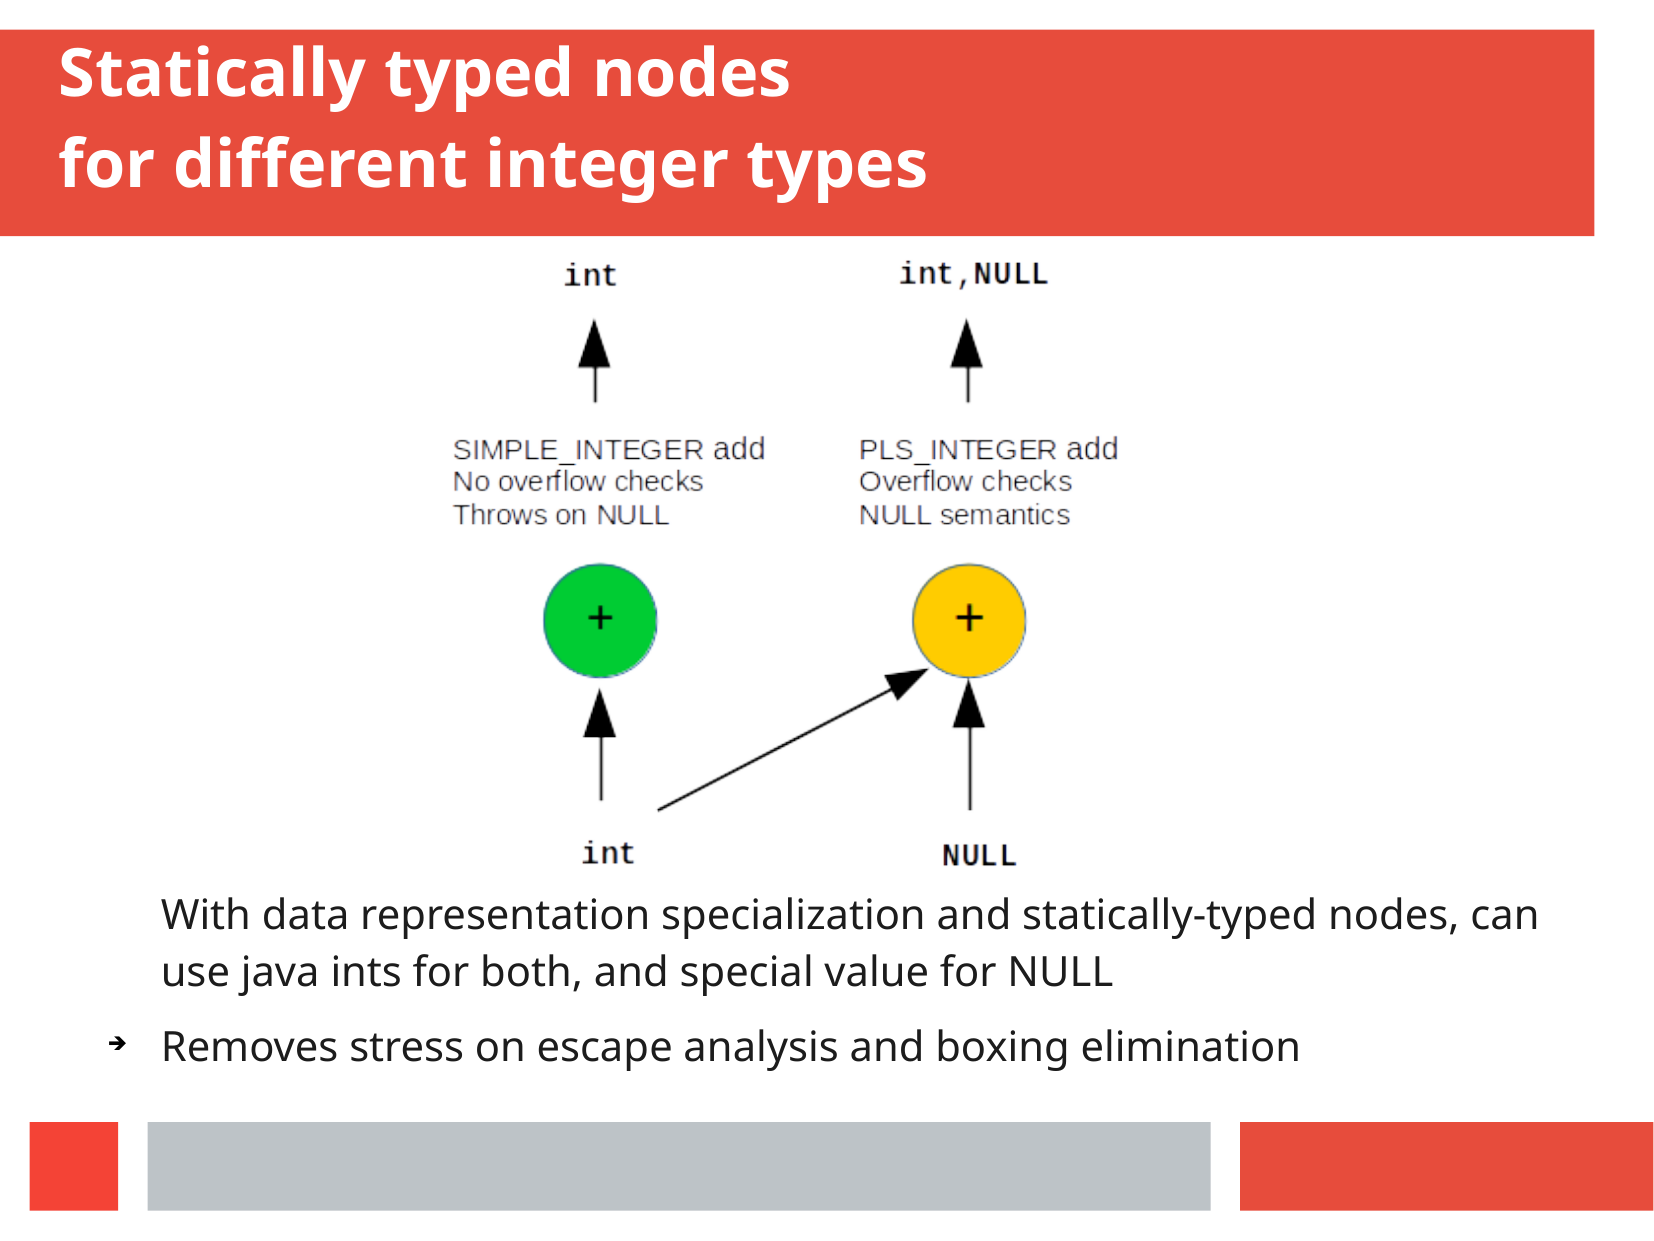

# Statically typed nodes for different integer types
With data representation specialization and statically-typed nodes, can use java ints for both, and special value for NULL
Removes stress on escape analysis and boxing elimination